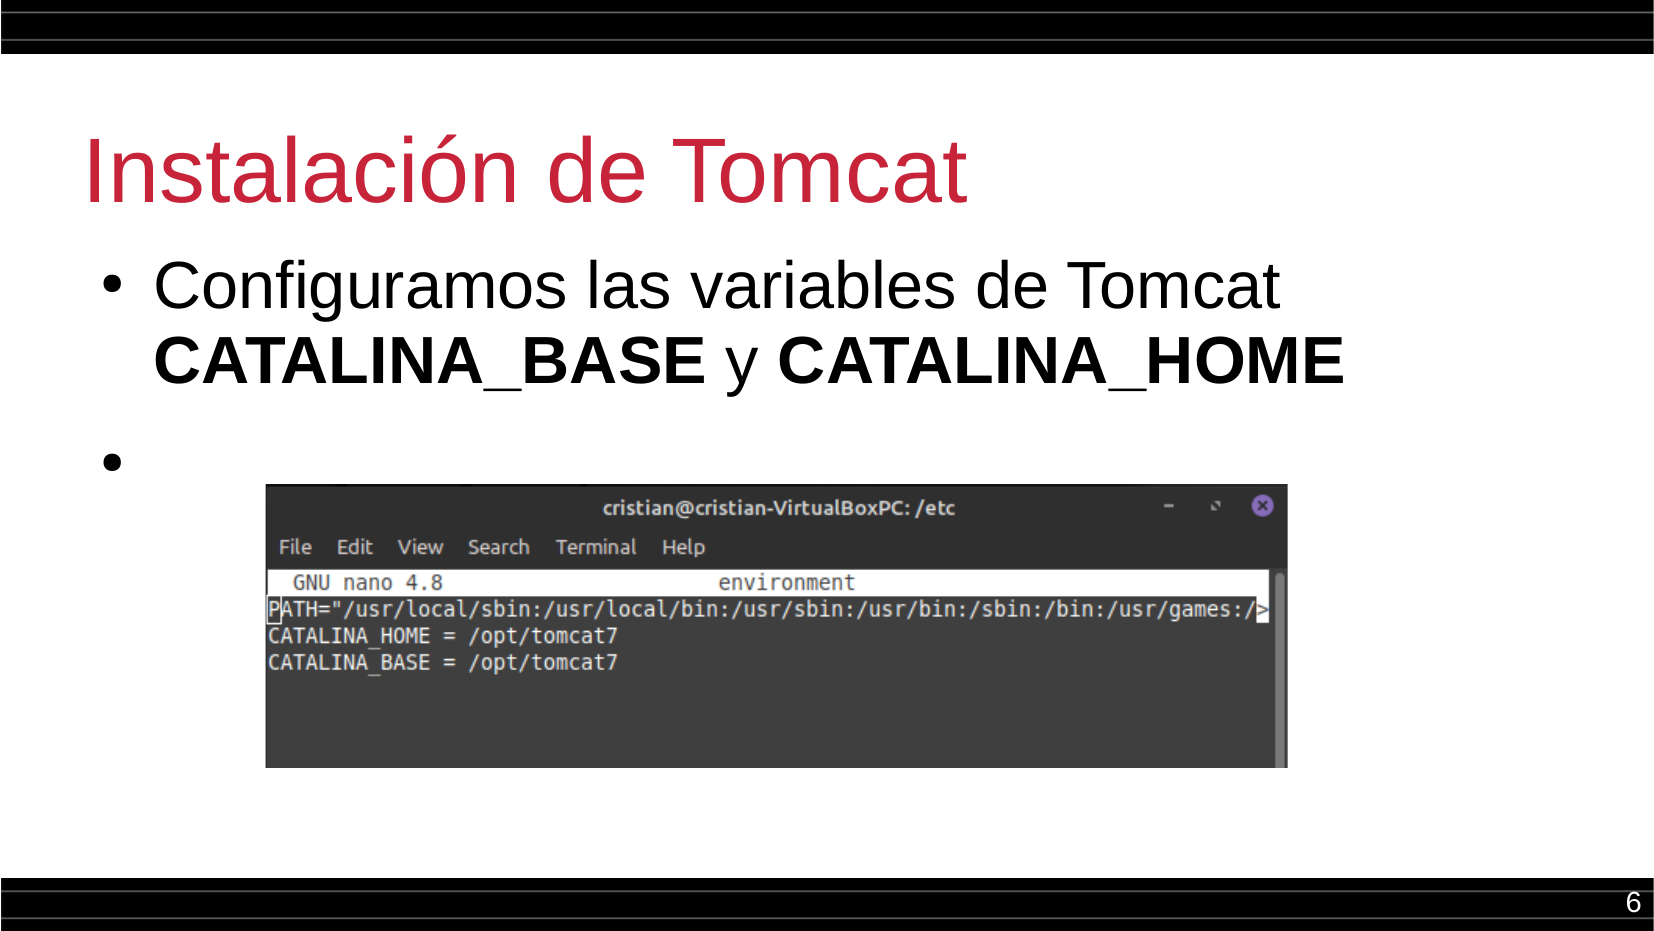

# Instalación de Tomcat
Configuramos las variables de Tomcat CATALINA_BASE y CATALINA_HOME